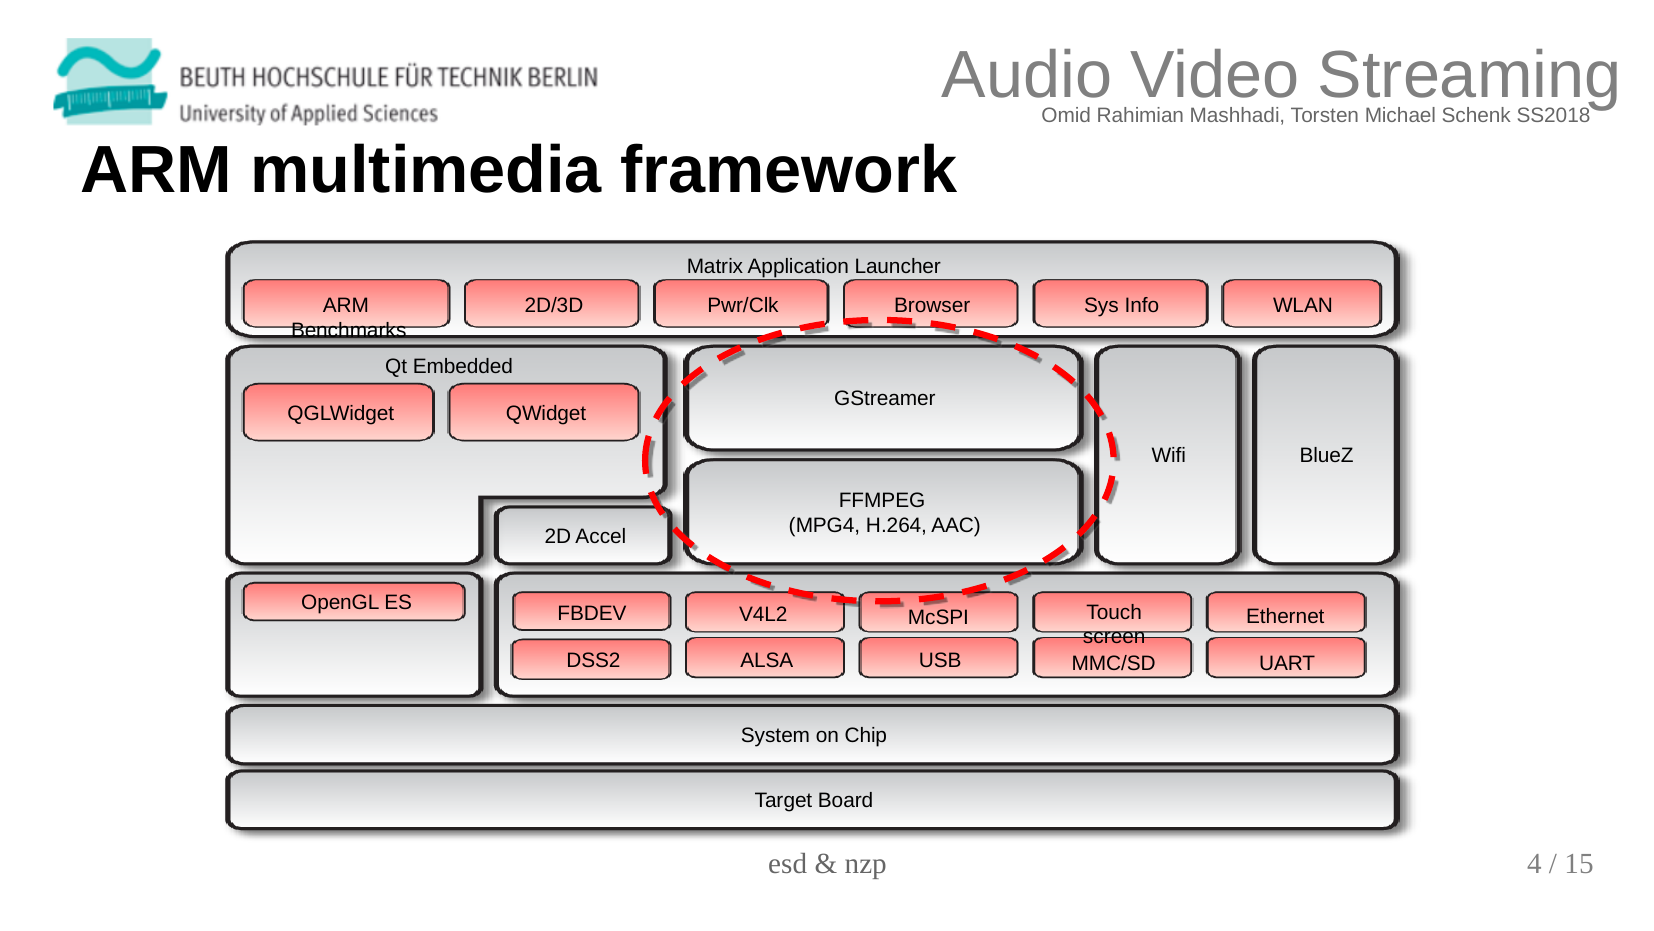

#
Audio Video Streaming
Omid Rahimian Mashhadi, Torsten Michael Schenk SS2018
ARM multimedia framework
Matrix Application Launcher
ARM
Benchmarks
2D/3D
Pwr/Clk
Browser
Sys Info
WLAN
Qt Embedded
GStreamer
Wifi
BlueZ
QGLWidget
QWidget
FFMPEG
(MPG4, H.264, AAC)
2D Accel
OpenGL ES
Touch
screen
FBDEV
V4L2
Ethernet
McSPI
DSS2
ALSA
USB
MMC/SD
UART
System on Chip
Target Board
 / 15
esd & nzp
4